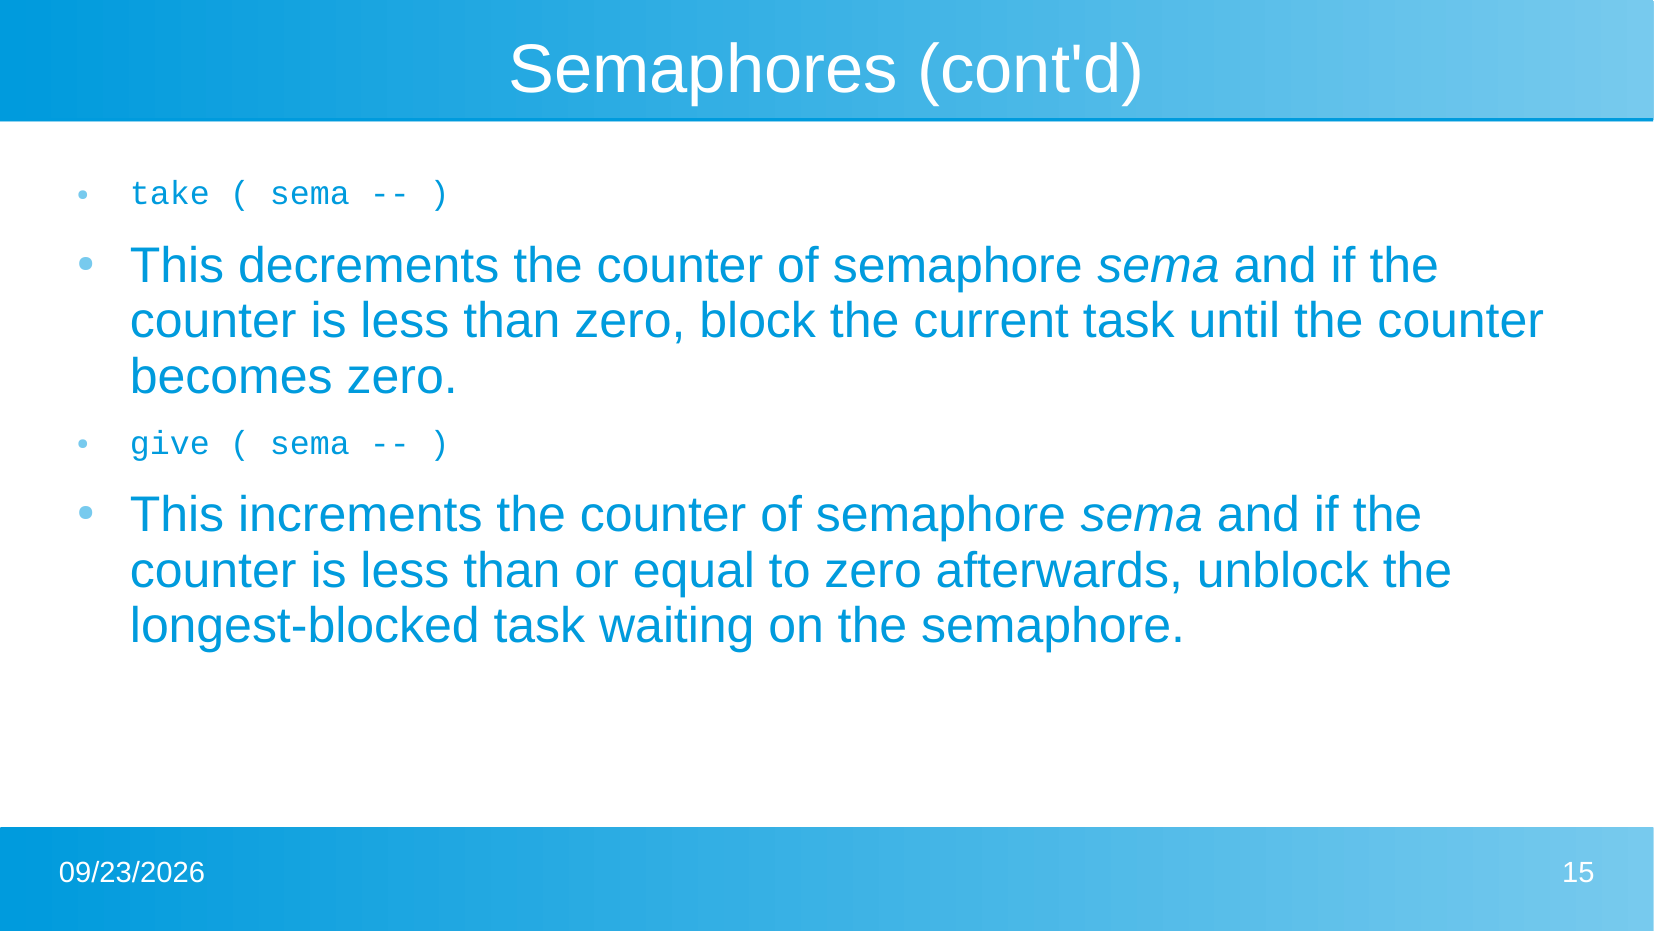

# Semaphores (cont'd)
take ( sema -- )
This decrements the counter of semaphore sema and if the counter is less than zero, block the current task until the counter becomes zero.
give ( sema -- )
This increments the counter of semaphore sema and if the counter is less than or equal to zero afterwards, unblock the longest-blocked task waiting on the semaphore.
15